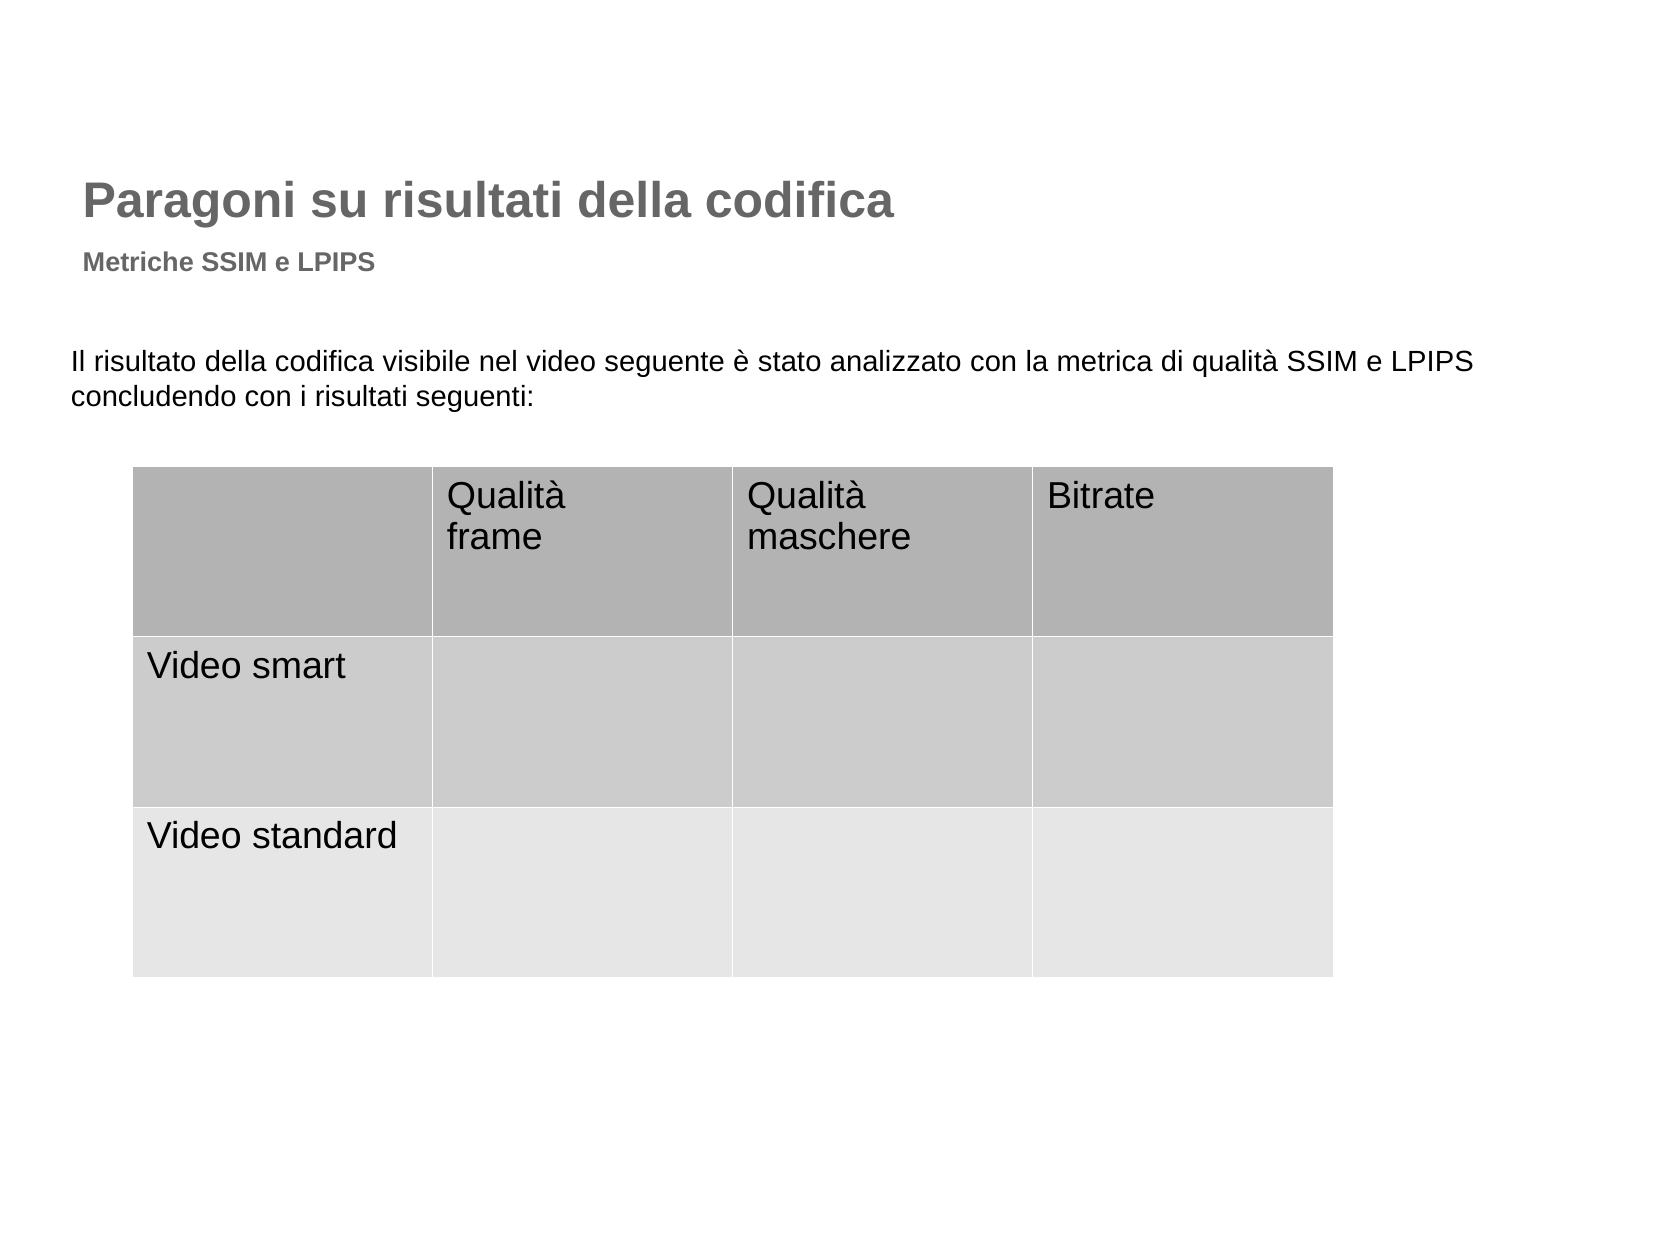

Codifica video semantica Codec H.265 esteso basato su RoI
Pistoia, 4/08/2020
Paragoni su risultati della codifica
Metriche SSIM e LPIPS
Il risultato della codifica visibile nel video seguente è stato analizzato con la metrica di qualità SSIM e LPIPS concludendo con i risultati seguenti:
| | Qualità frame | Qualità maschere | Bitrate |
| --- | --- | --- | --- |
| Video smart | | | |
| Video standard | | | |
17